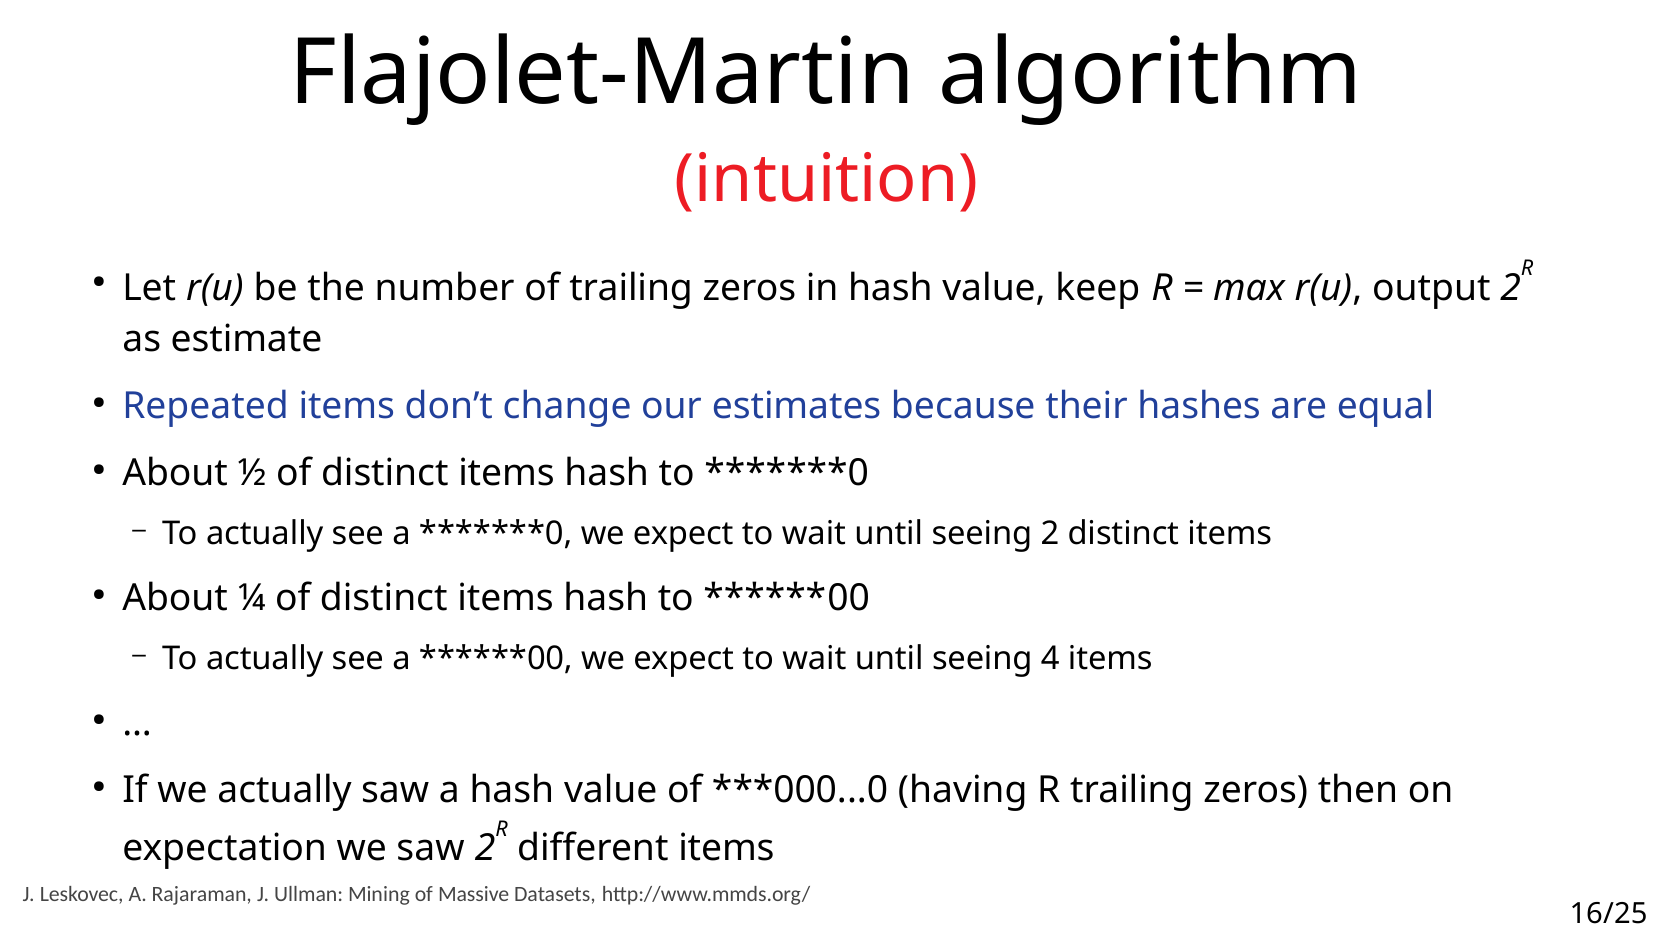

# Flajolet-Martin algorithm (intuition)
Let r(u) be the number of trailing zeros in hash value, keep R = max r(u), output 2R as estimate
Repeated items don’t change our estimates because their hashes are equal
About ½ of distinct items hash to *******0
To actually see a *******0, we expect to wait until seeing 2 distinct items
About ¼ of distinct items hash to ******00
To actually see a ******00, we expect to wait until seeing 4 items
…
If we actually saw a hash value of ***000...0 (having R trailing zeros) then on expectation we saw 2R different items
J. Leskovec, A. Rajaraman, J. Ullman: Mining of Massive Datasets, http://www.mmds.org/
16